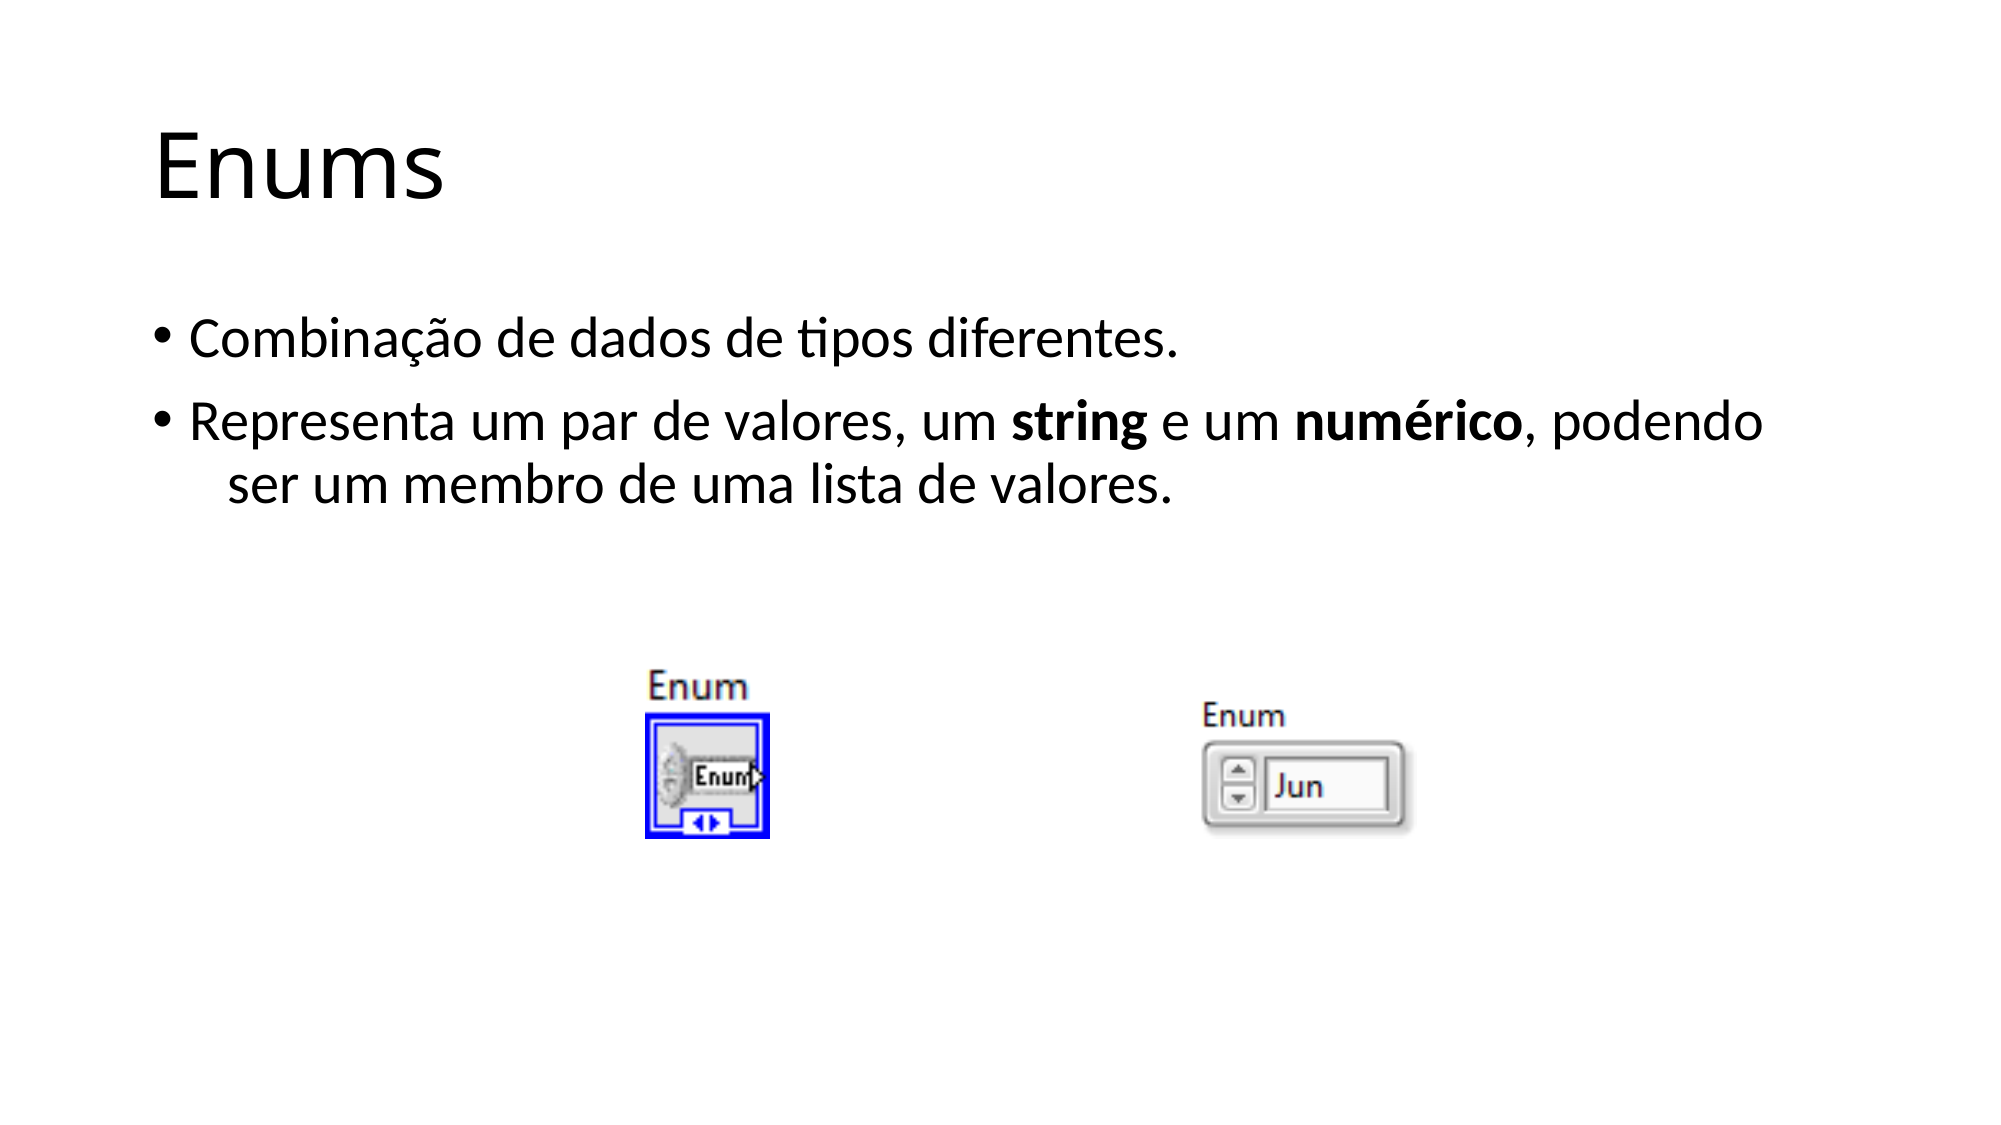

# Enums
Combinação de dados de tipos diferentes.
Representa um par de valores, um string e um numérico, podendo ser um membro de uma lista de valores.